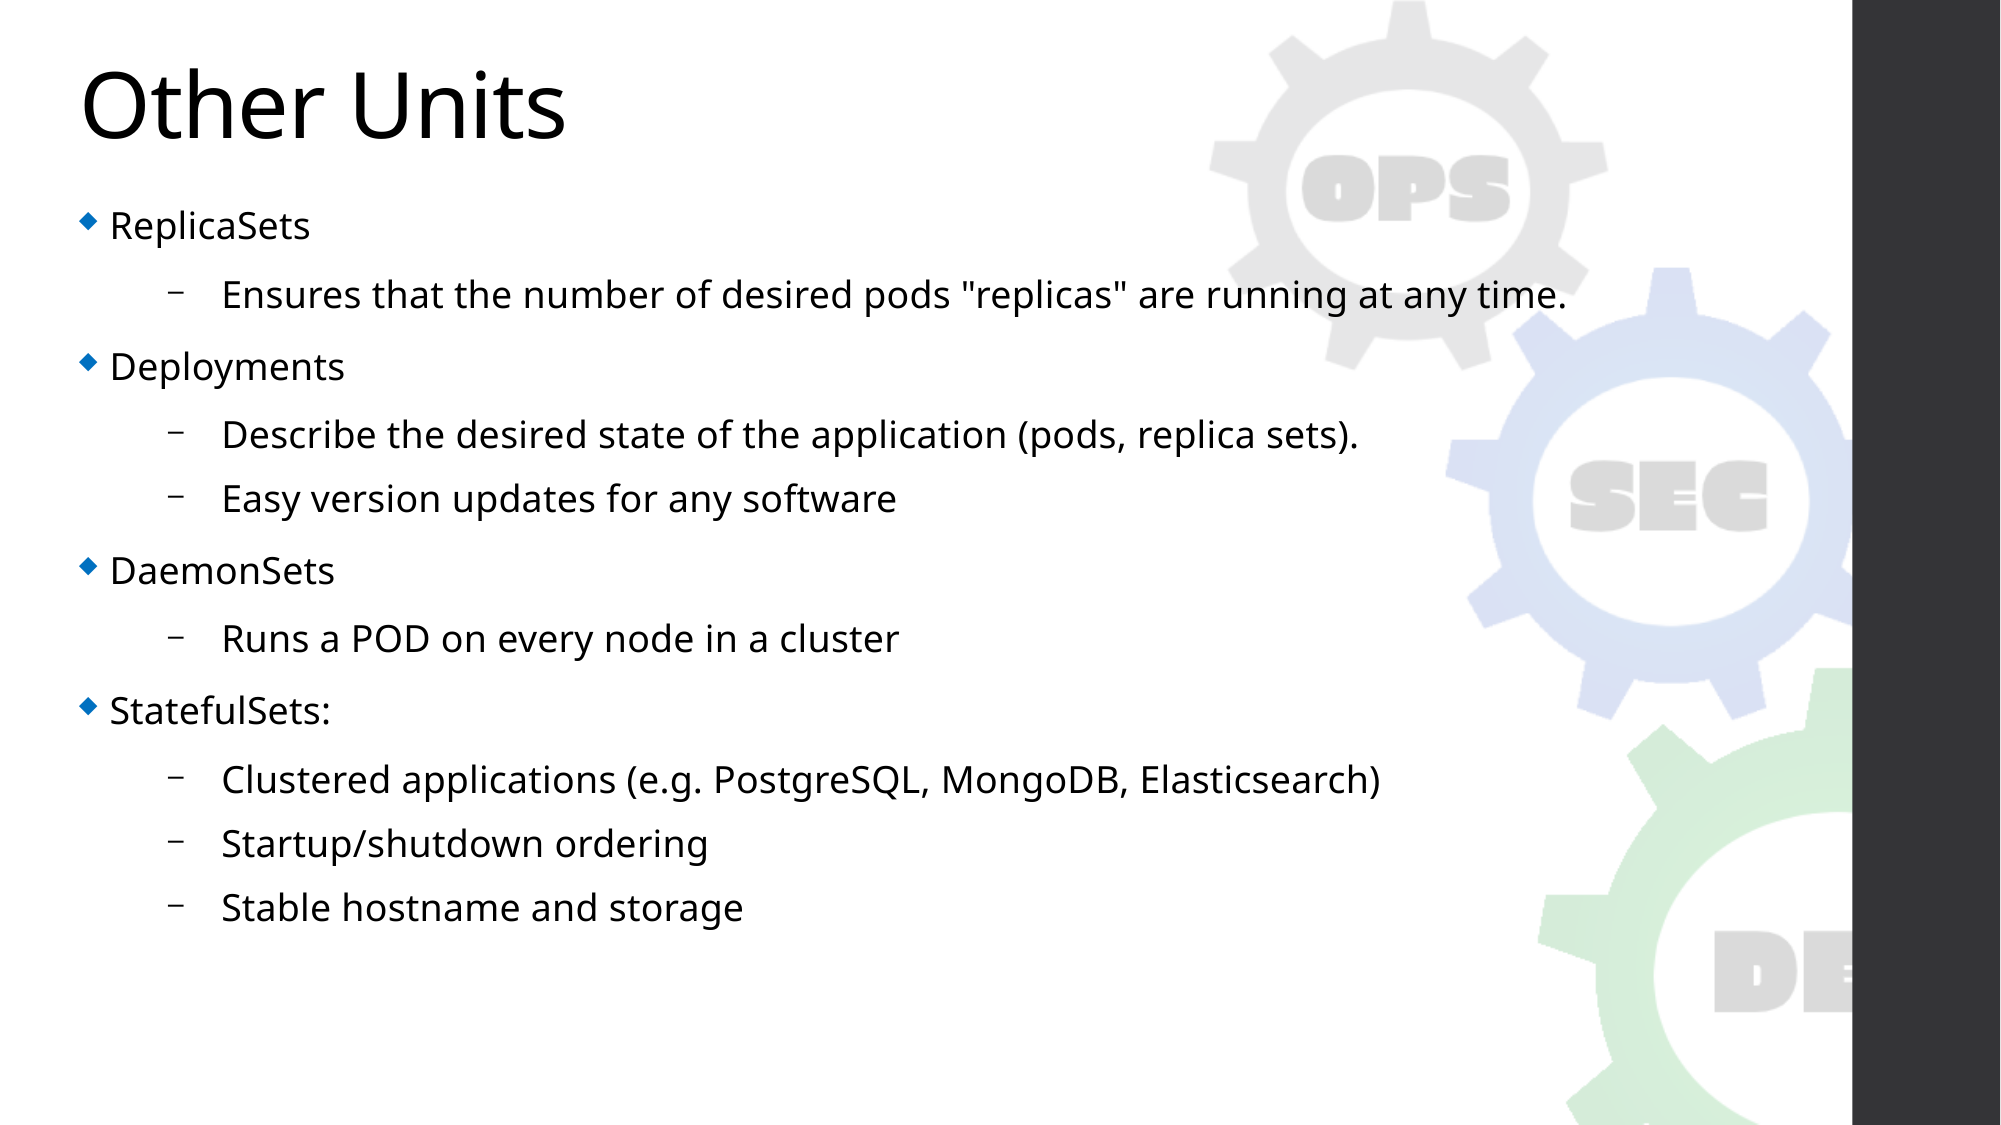

# Other Units
ReplicaSets
Ensures that the number of desired pods "replicas" are running at any time.
Deployments
Describe the desired state of the application (pods, replica sets).
Easy version updates for any software
DaemonSets
Runs a POD on every node in a cluster
StatefulSets:
Clustered applications (e.g. PostgreSQL, MongoDB, Elasticsearch)
Startup/shutdown ordering
Stable hostname and storage